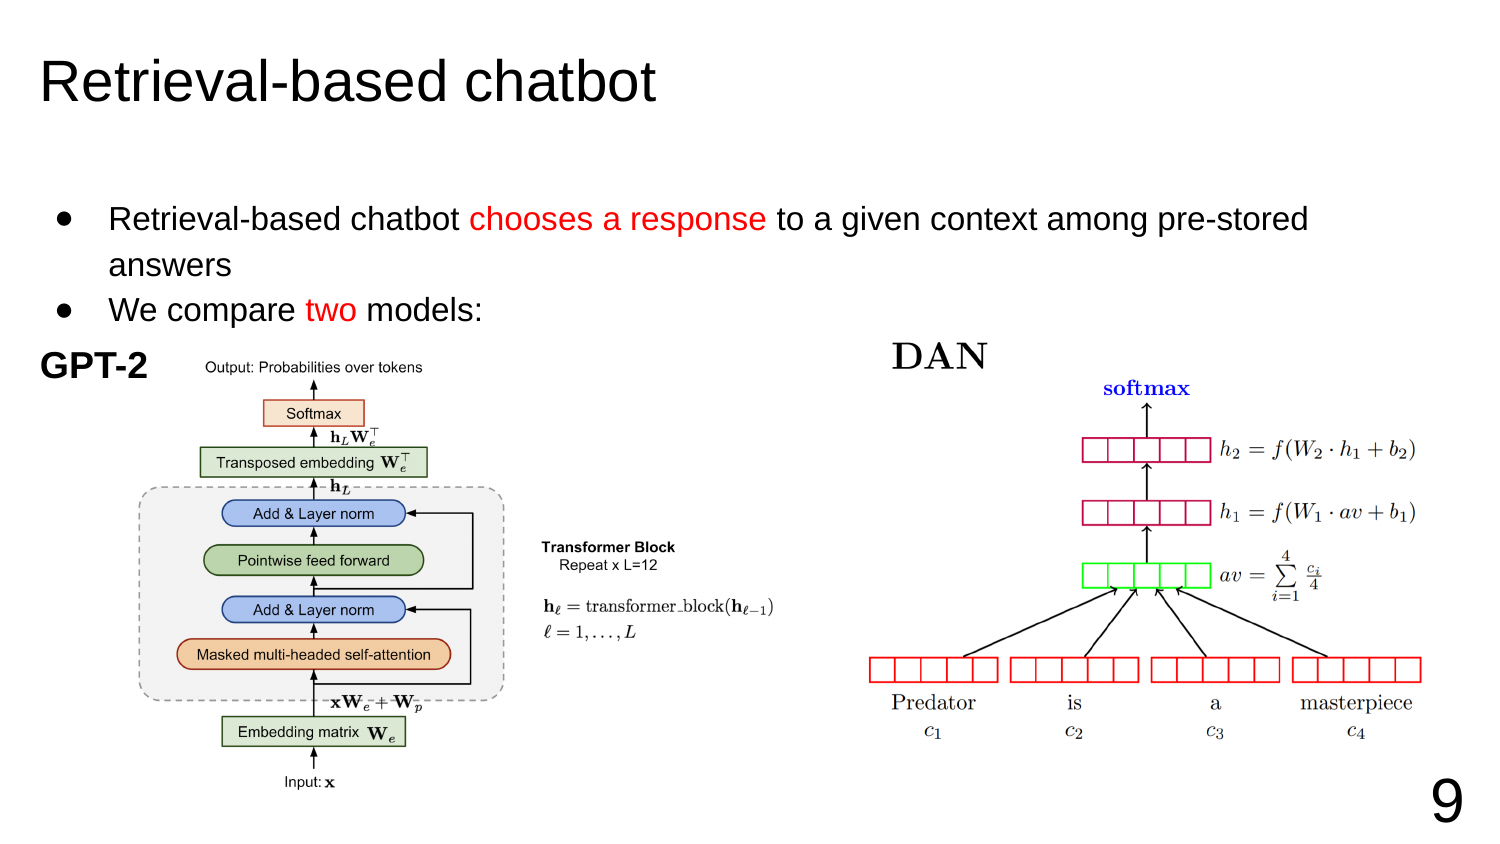

# Retrieval-based chatbot
Retrieval-based chatbot chooses a response to a given context among pre-stored answers
We compare two models:
GPT-2
9